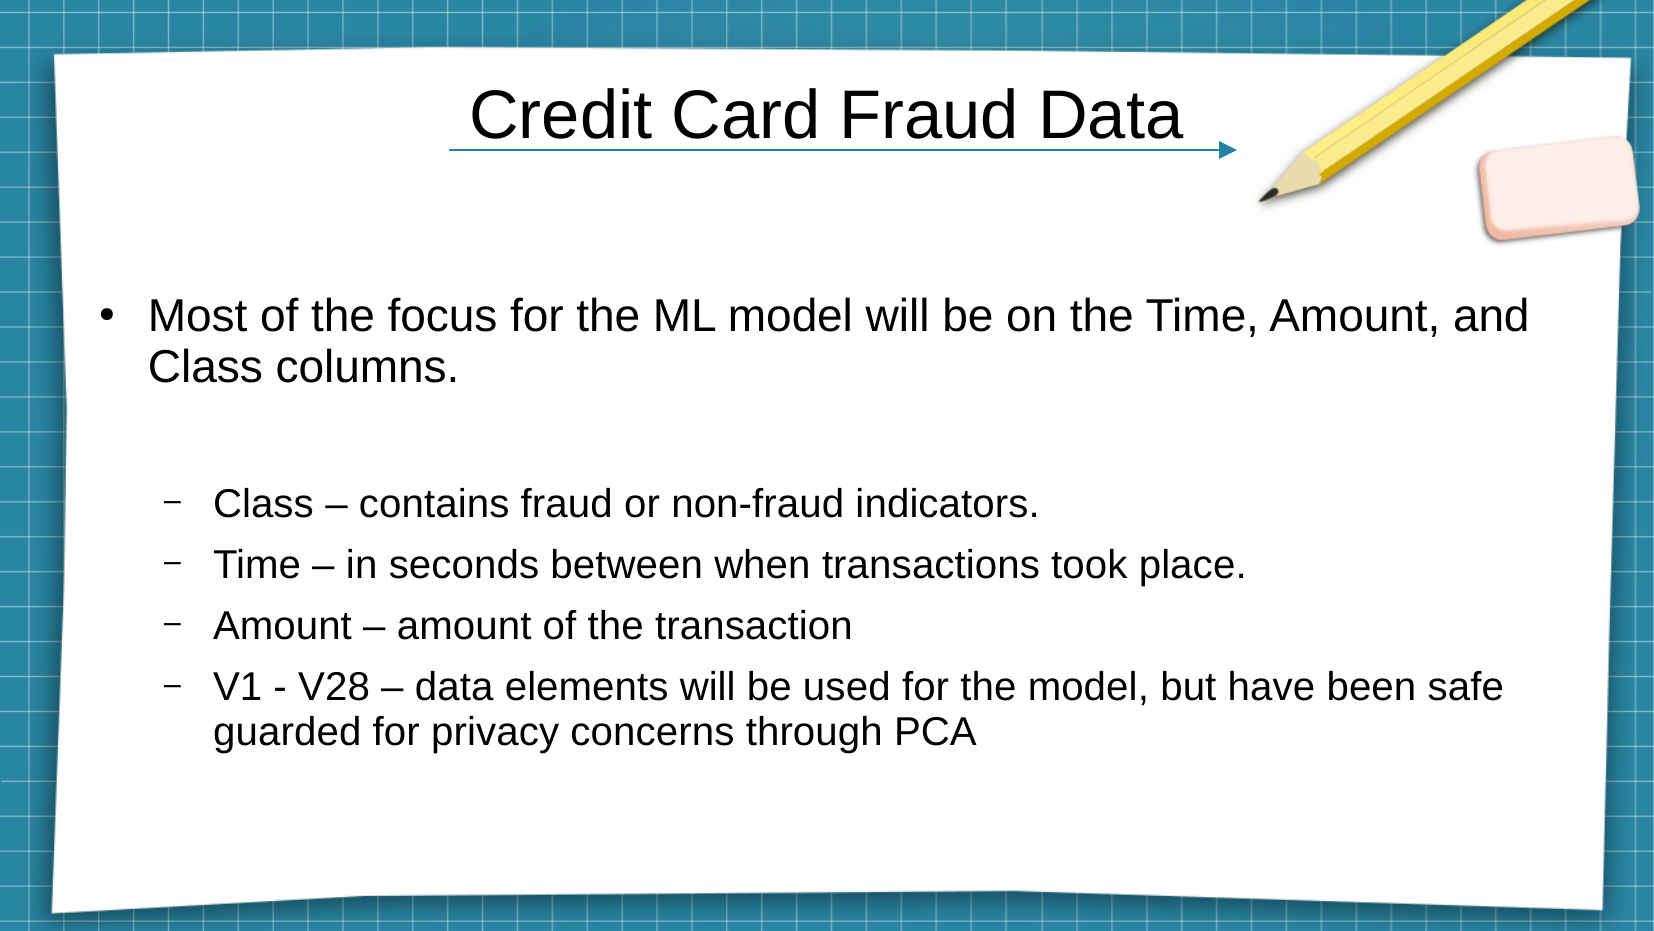

# Credit Card Fraud Data
Most of the focus for the ML model will be on the Time, Amount, and Class columns.
Class – contains fraud or non-fraud indicators.
Time – in seconds between when transactions took place.
Amount – amount of the transaction
V1 - V28 – data elements will be used for the model, but have been safe guarded for privacy concerns through PCA